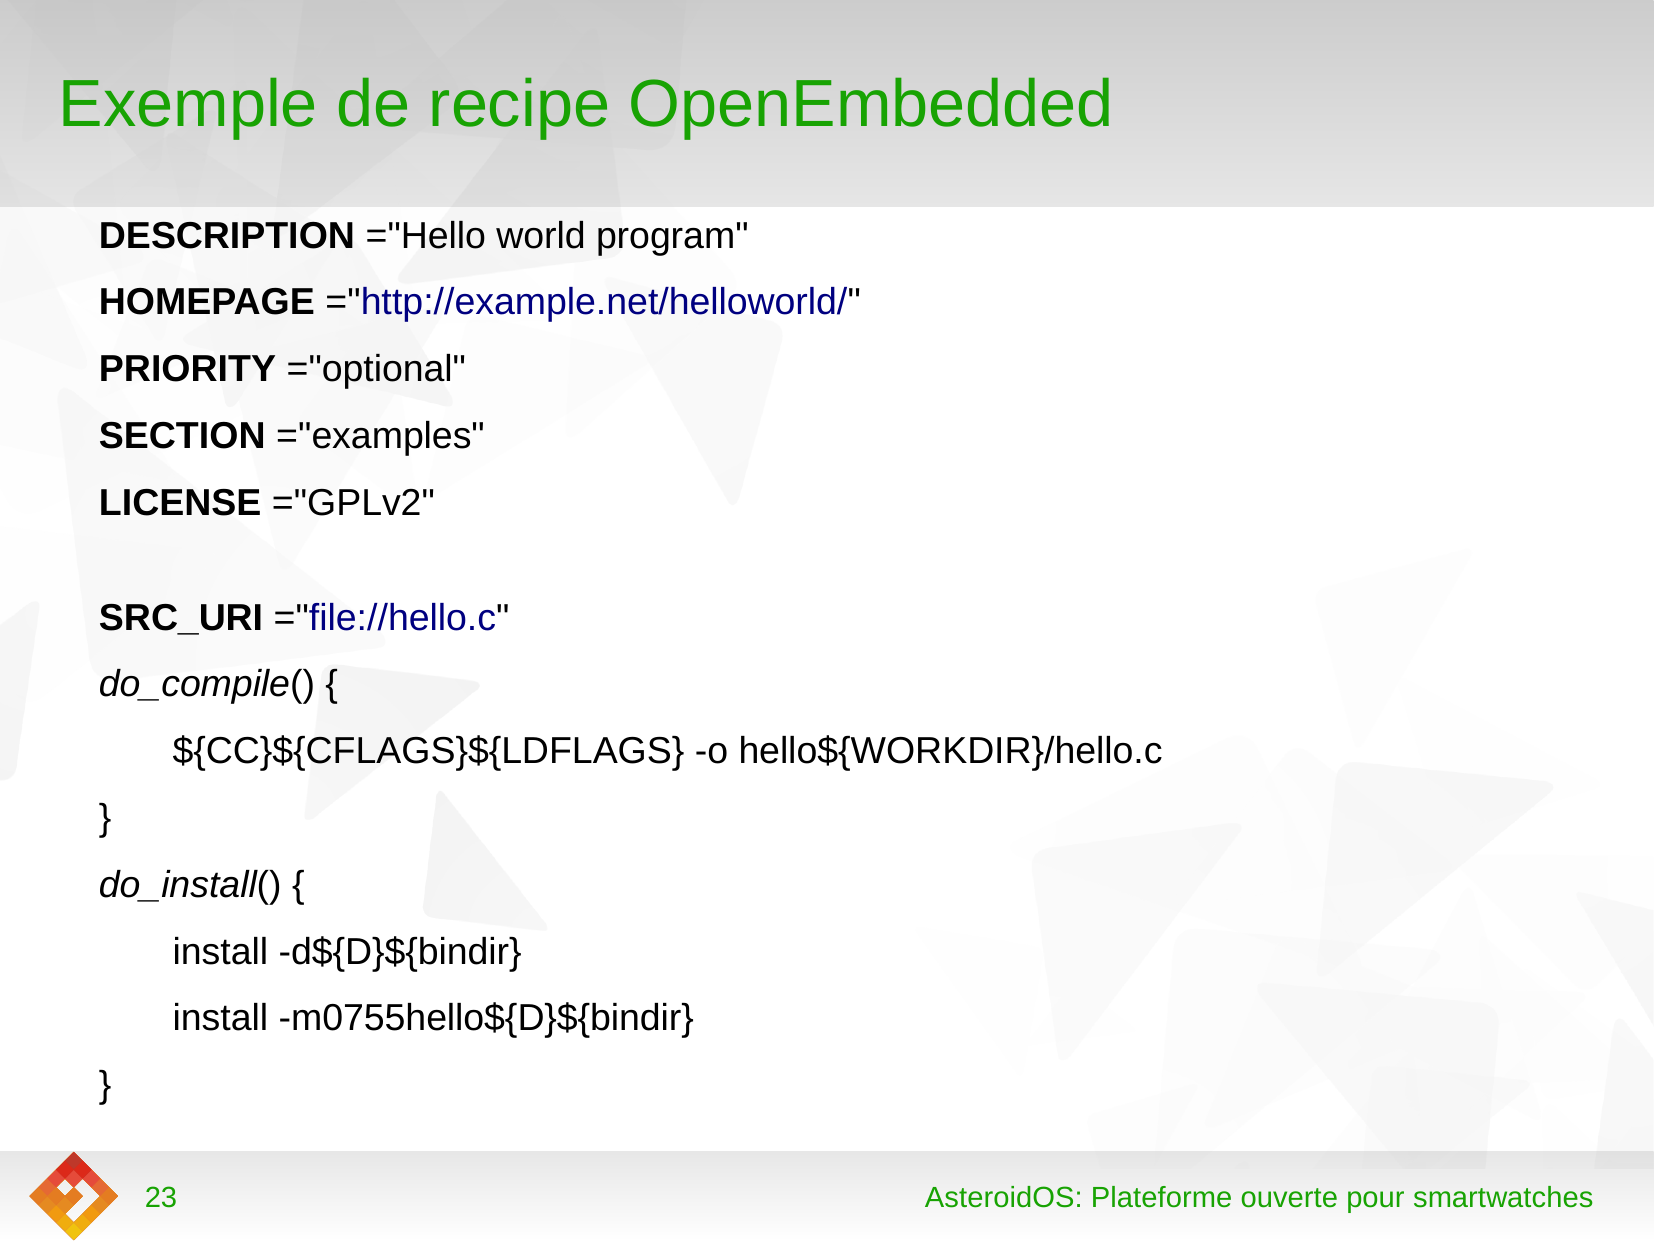

# Exemple de recipe OpenEmbedded
DESCRIPTION ="Hello world program"
HOMEPAGE ="http://example.net/helloworld/"
PRIORITY ="optional"
SECTION ="examples"
LICENSE ="GPLv2"
SRC_URI ="file://hello.c"
do_compile() {
	${CC}${CFLAGS}${LDFLAGS} -o hello${WORKDIR}/hello.c
}
do_install() {
	install -d${D}${bindir}
	install -m0755hello${D}${bindir}
}
23
AsteroidOS: Plateforme ouverte pour smartwatches